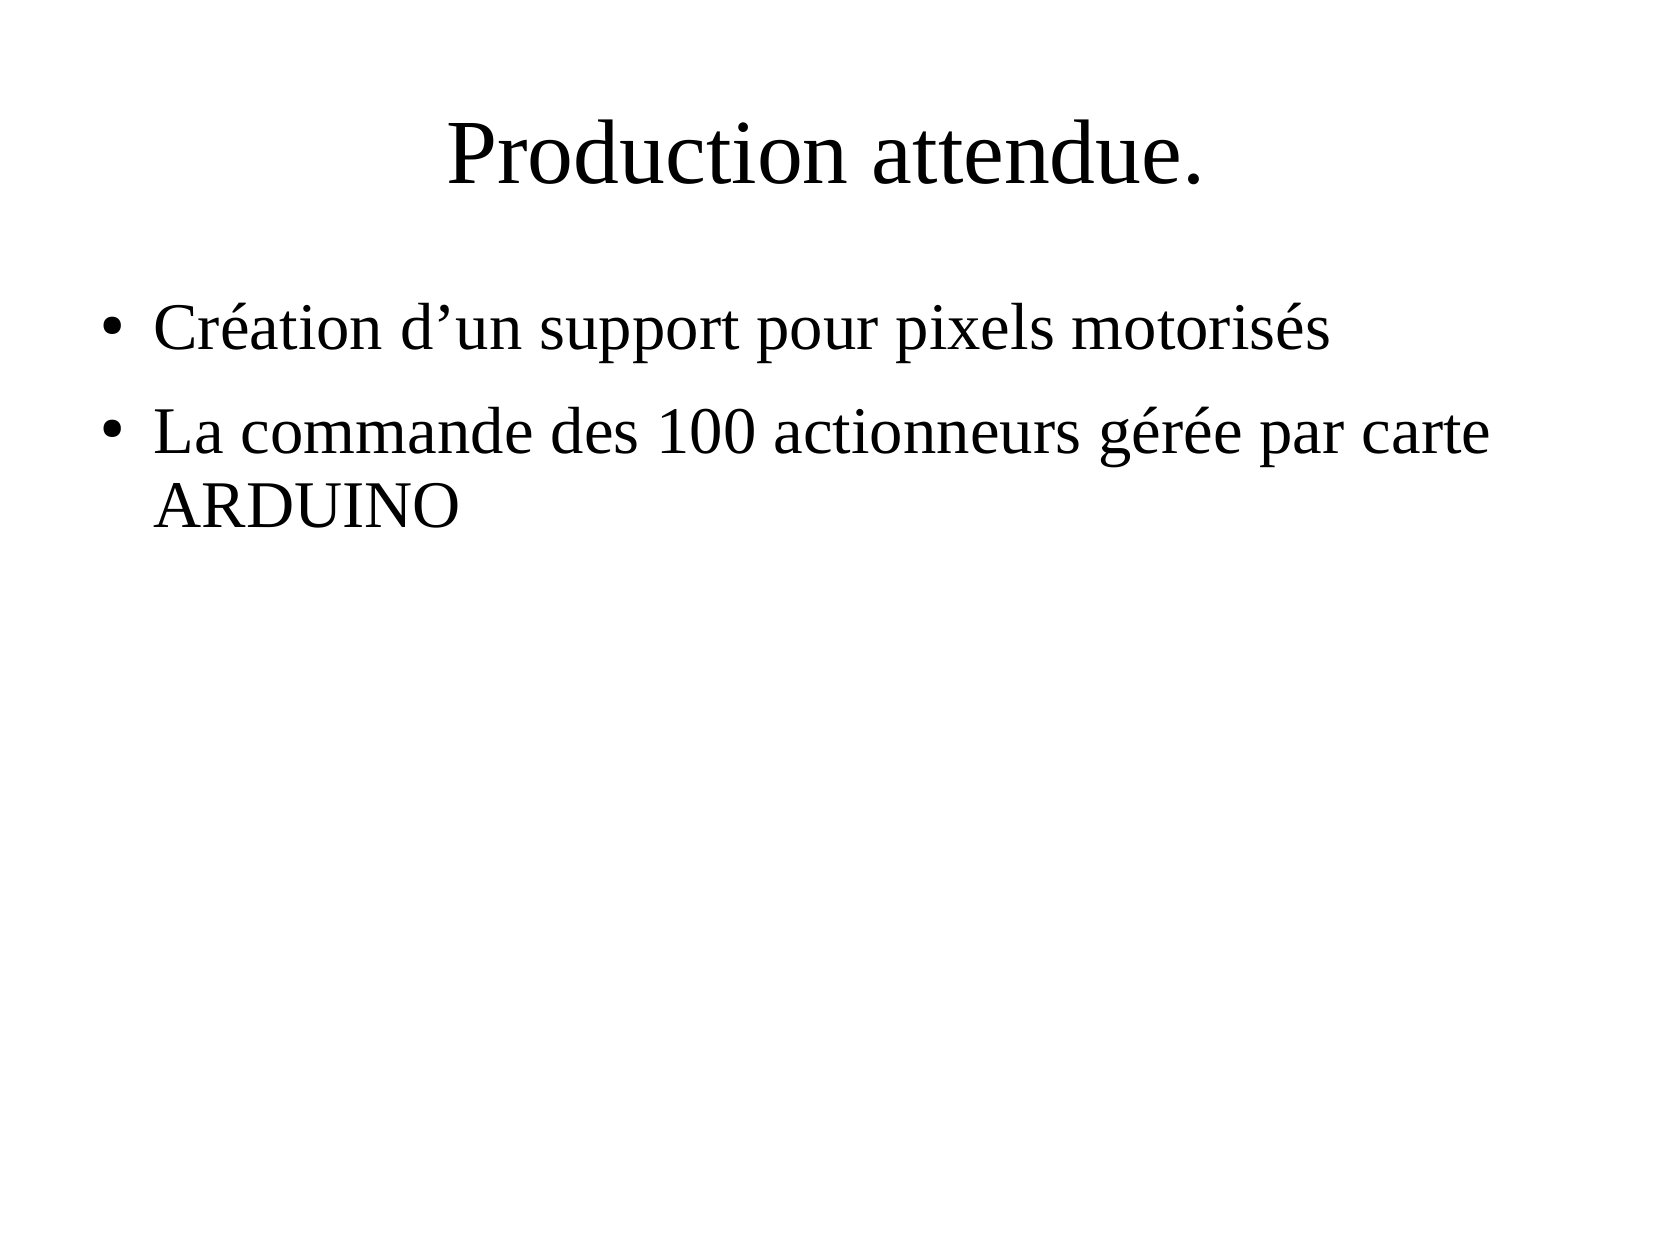

# Production attendue.
Création d’un support pour pixels motorisés
La commande des 100 actionneurs gérée par carte ARDUINO